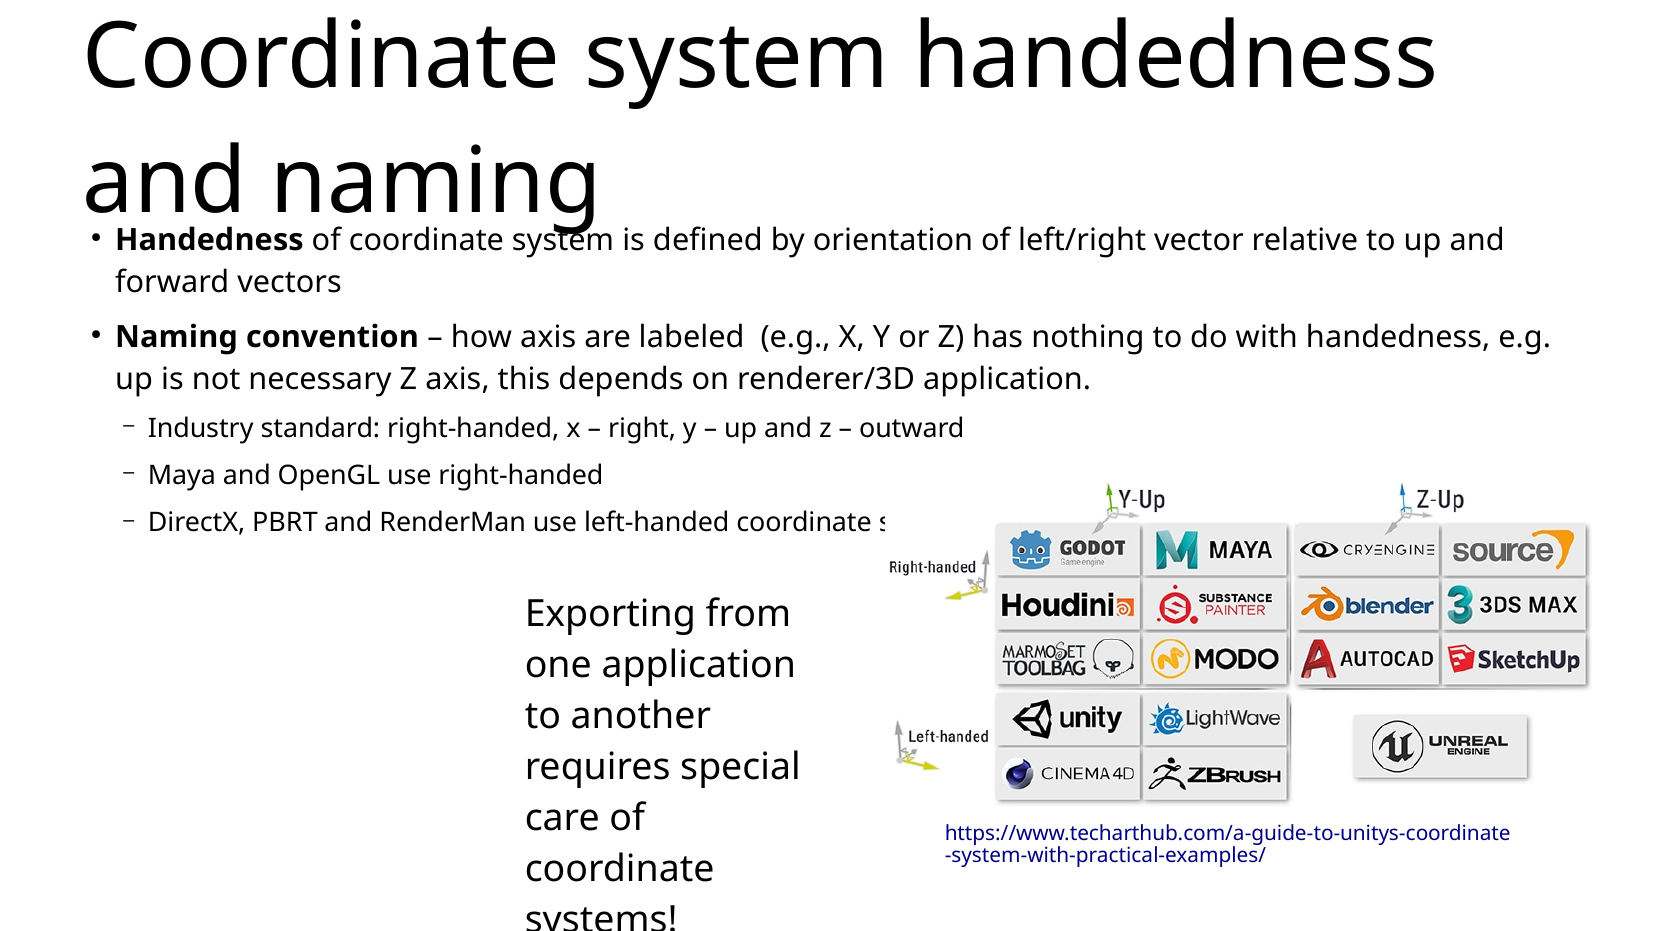

# Coordinate system handedness and naming
Handedness of coordinate system is defined by orientation of left/right vector relative to up and forward vectors
Naming convention – how axis are labeled (e.g., X, Y or Z) has nothing to do with handedness, e.g. up is not necessary Z axis, this depends on renderer/3D application.
Industry standard: right-handed, x – right, y – up and z – outward
Maya and OpenGL use right-handed
DirectX, PBRT and RenderMan use left-handed coordinate system
Exporting from one application to another requires special care of coordinate systems!
https://www.techarthub.com/a-guide-to-unitys-coordinate-system-with-practical-examples/